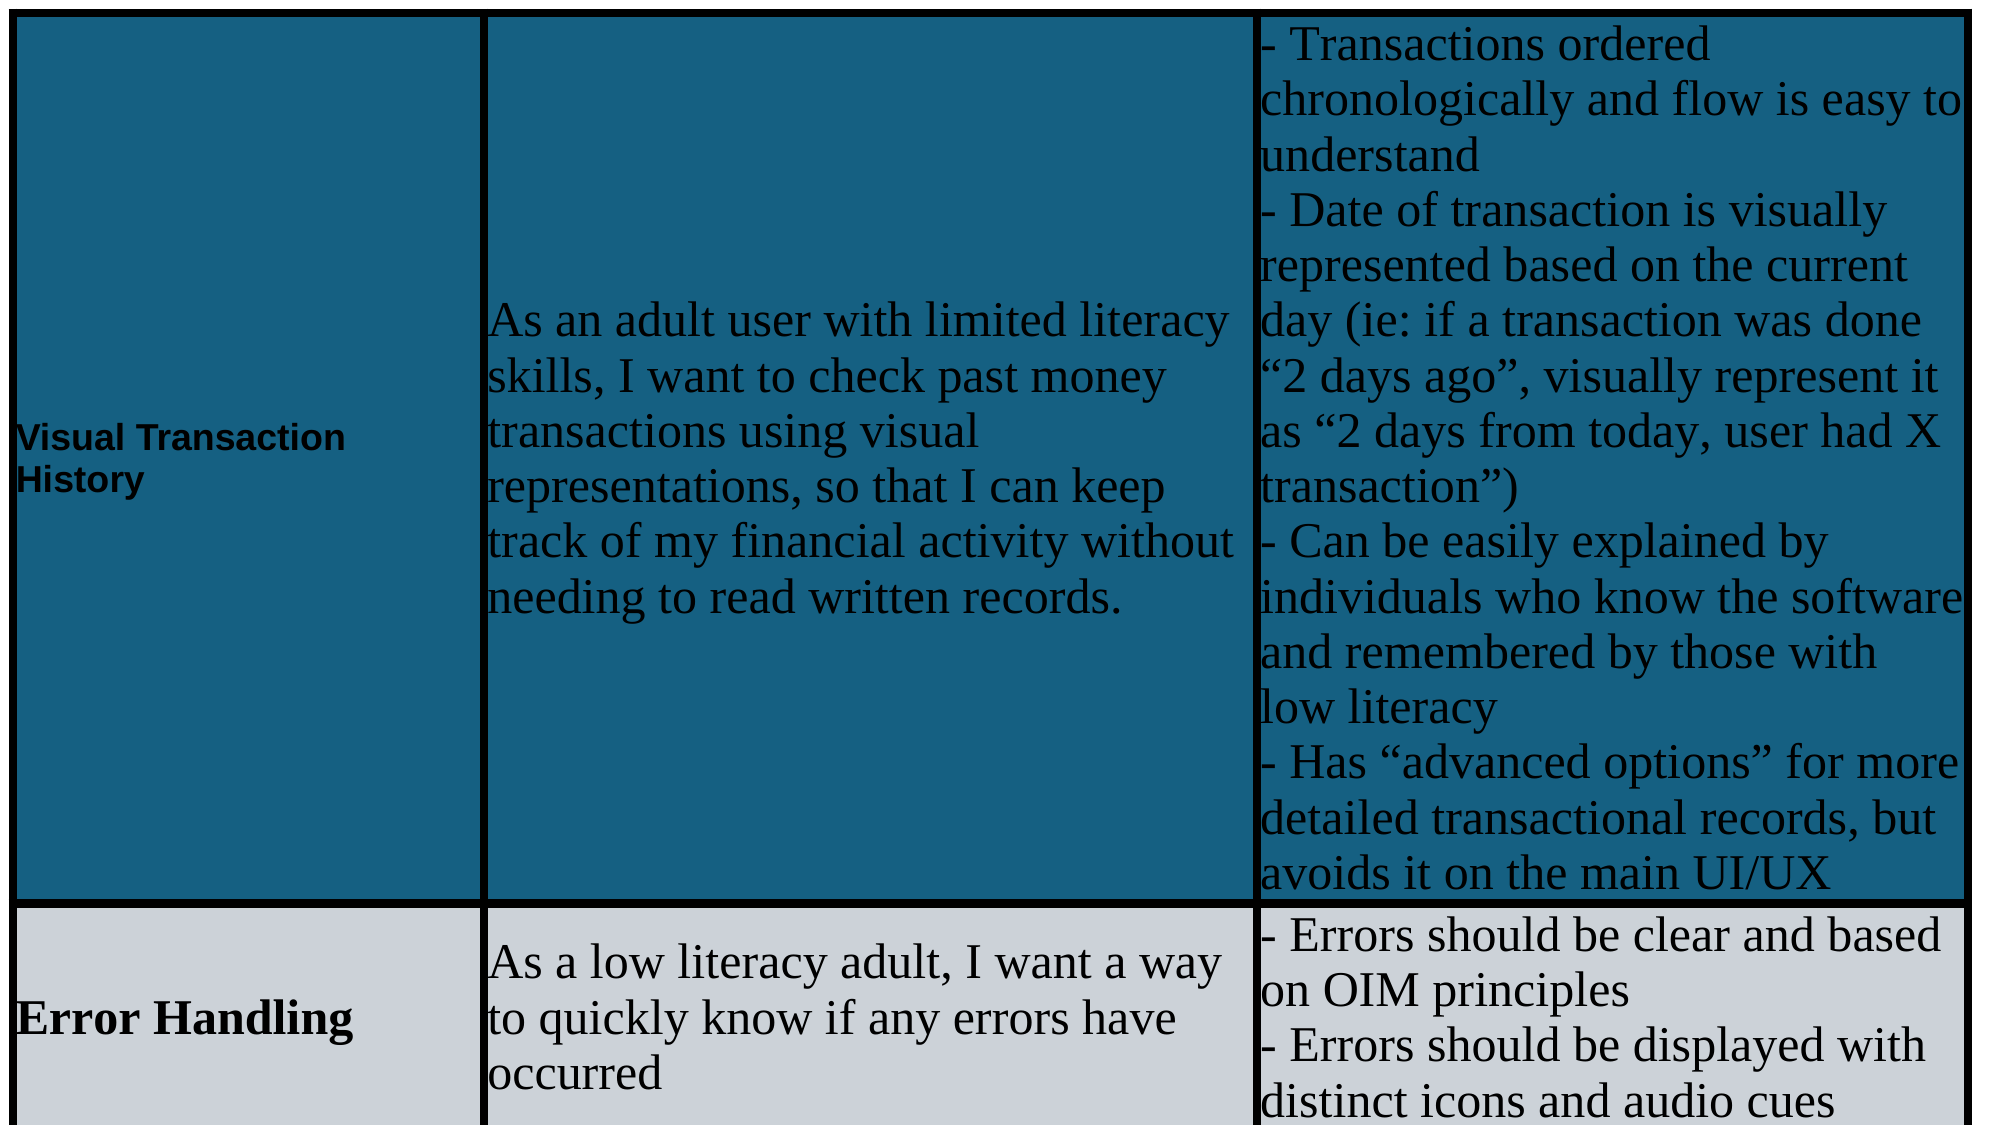

| Visual Transaction History | As an adult user with limited literacy skills, I want to check past money transactions using visual representations, so that I can keep track of my financial activity without needing to read written records. | - Transactions ordered chronologically and flow is easy to understand - Date of transaction is visually represented based on the current day (ie: if a transaction was done “2 days ago”, visually represent it as “2 days from today, user had X transaction”) - Can be easily explained by individuals who know the software and remembered by those with low literacy - Has “advanced options” for more detailed transactional records, but avoids it on the main UI/UX |
| --- | --- | --- |
| Error Handling | As a low literacy adult, I want a way to quickly know if any errors have occurred | - Errors should be clear and based on OIM principles - Errors should be displayed with distinct icons and audio cues |
| Onboarding/Demo Feature | As an adult user who might not be extremely tech savvy, I would like there to be a demo transaction or walkthrough that familarizes me with the components of the app and how it should be used. | Upon opening the app the first time, there should be a walkthrough that shows me how to interact with the basic features of the app. |